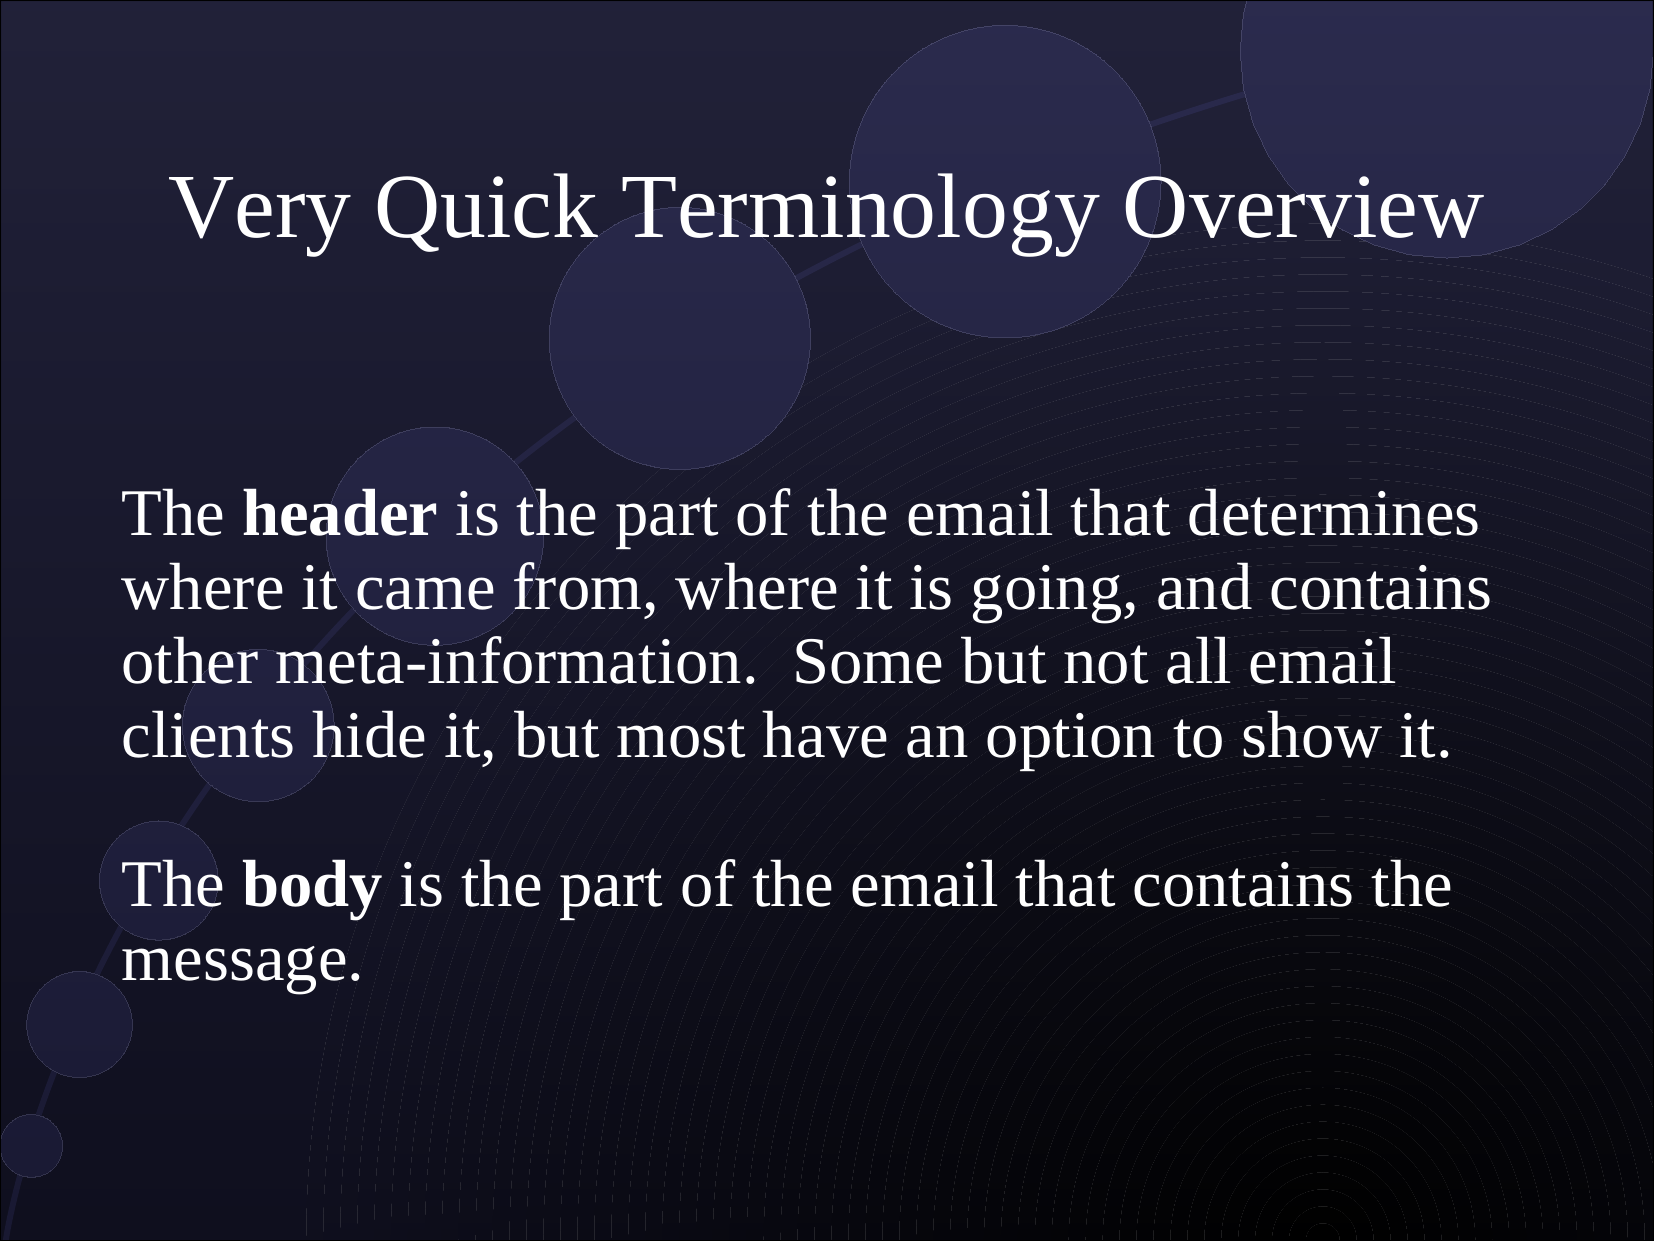

# Very Quick Terminology Overview
The header is the part of the email that determines where it came from, where it is going, and contains other meta-information. Some but not all email clients hide it, but most have an option to show it.
The body is the part of the email that contains the message.